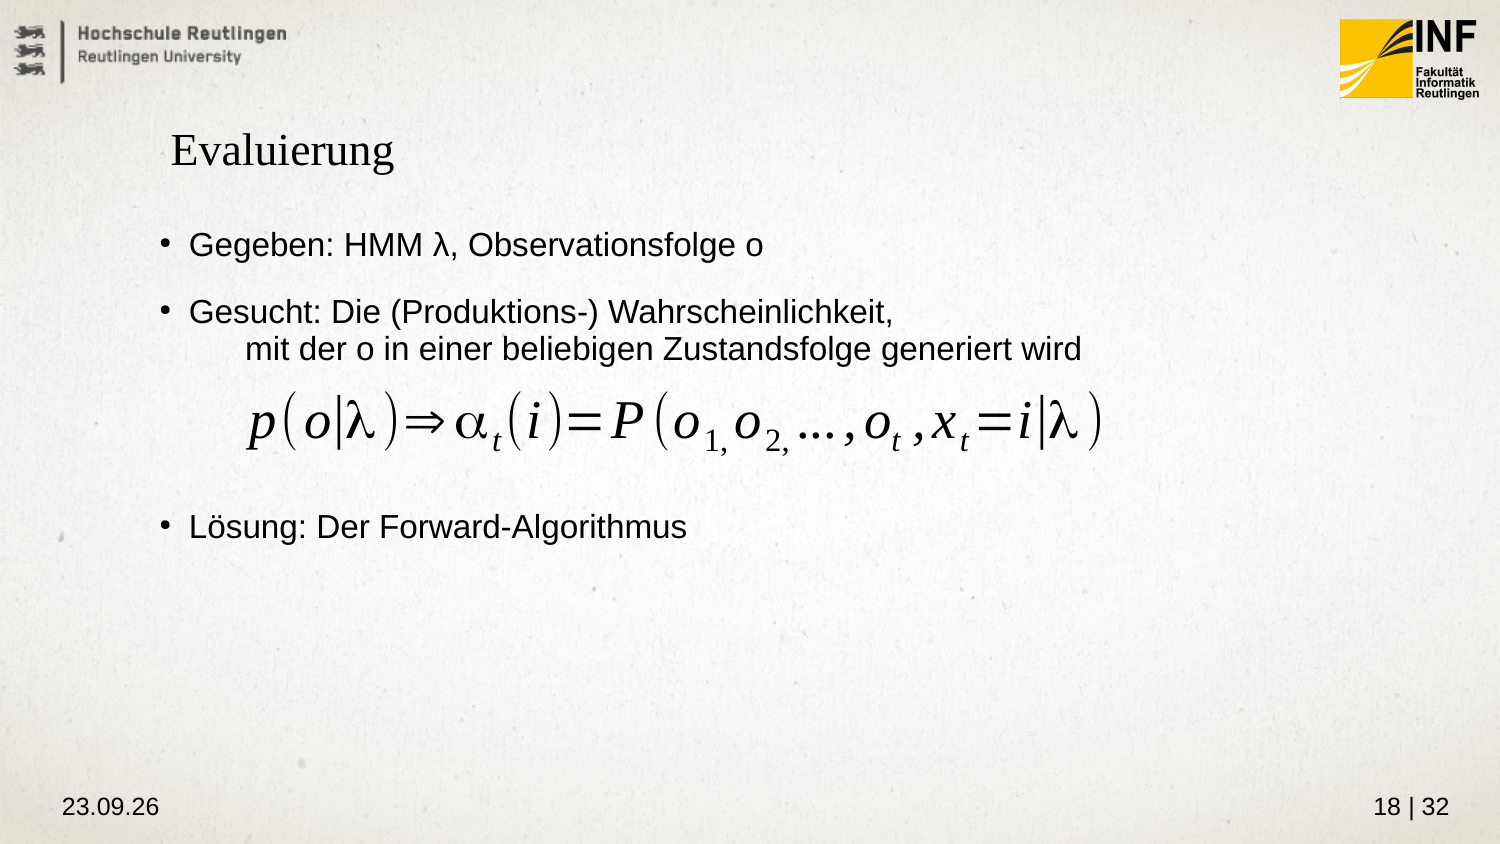

# Evaluierung
Gegeben: HMM λ, Observationsfolge o
Gesucht: Die (Produktions-) Wahrscheinlichkeit,
mit der o in einer beliebigen Zustandsfolge generiert wird
Lösung: Der Forward-Algorithmus